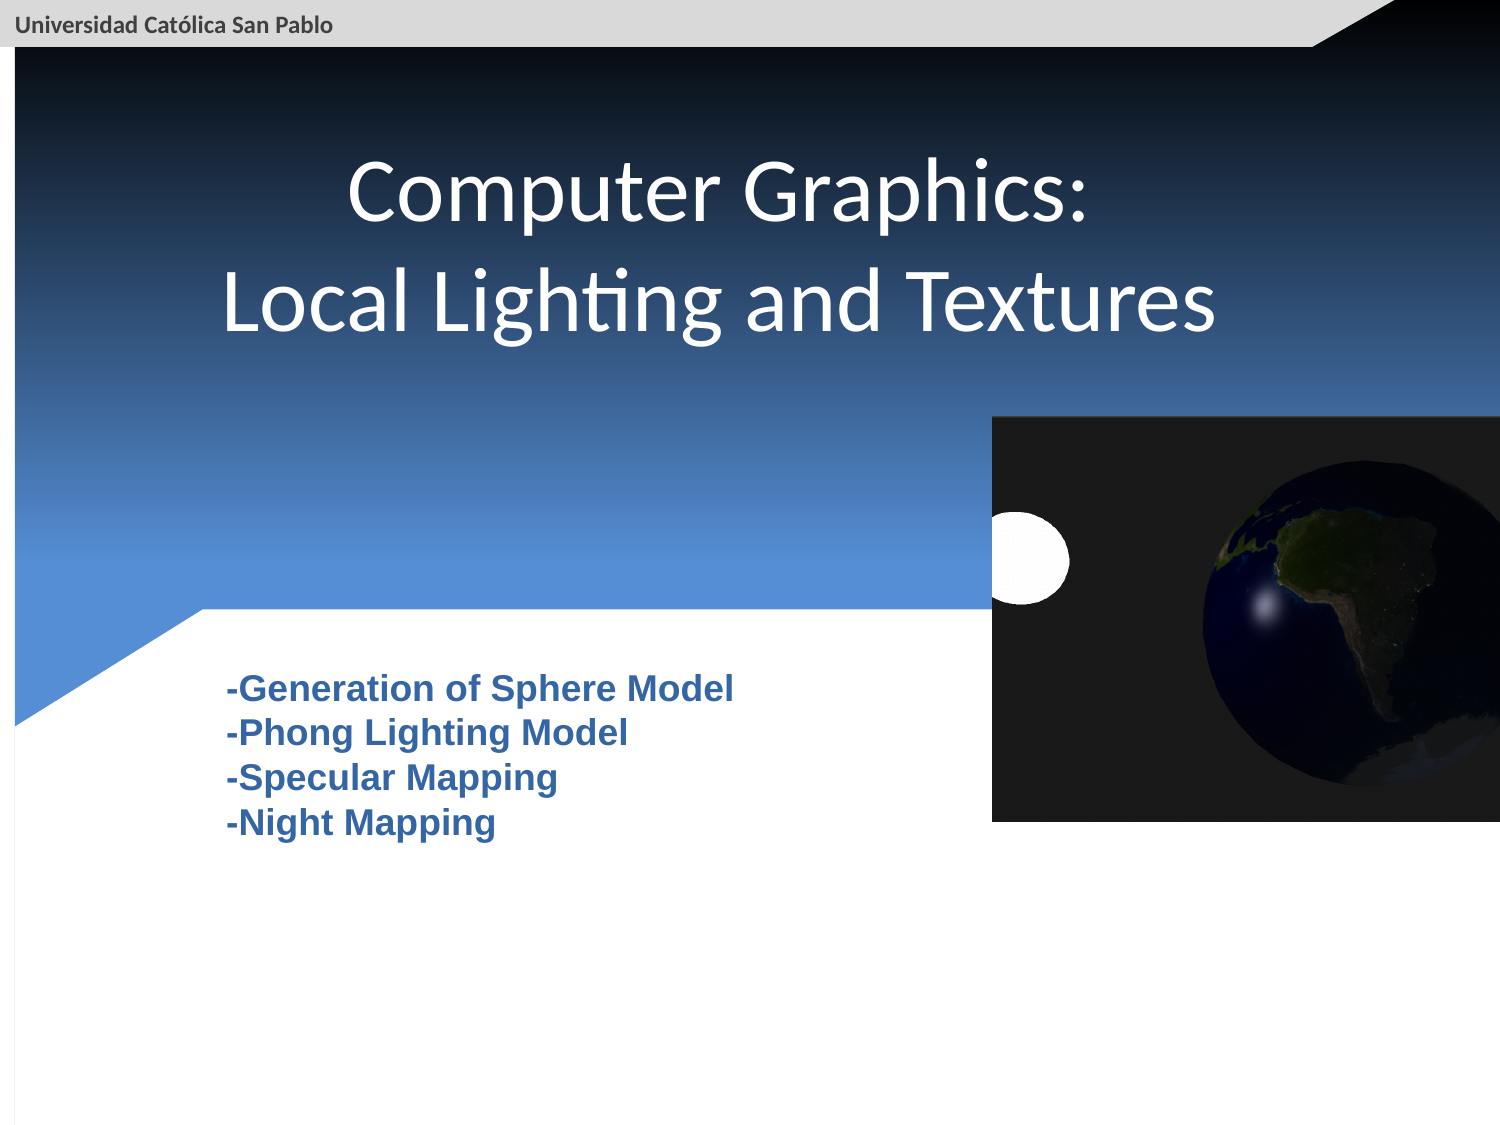

Universidad Católica San Pablo
# Computer Graphics: Local Lighting and Textures
-Generation of Sphere Model
-Phong Lighting Model
-Specular Mapping
-Night Mapping